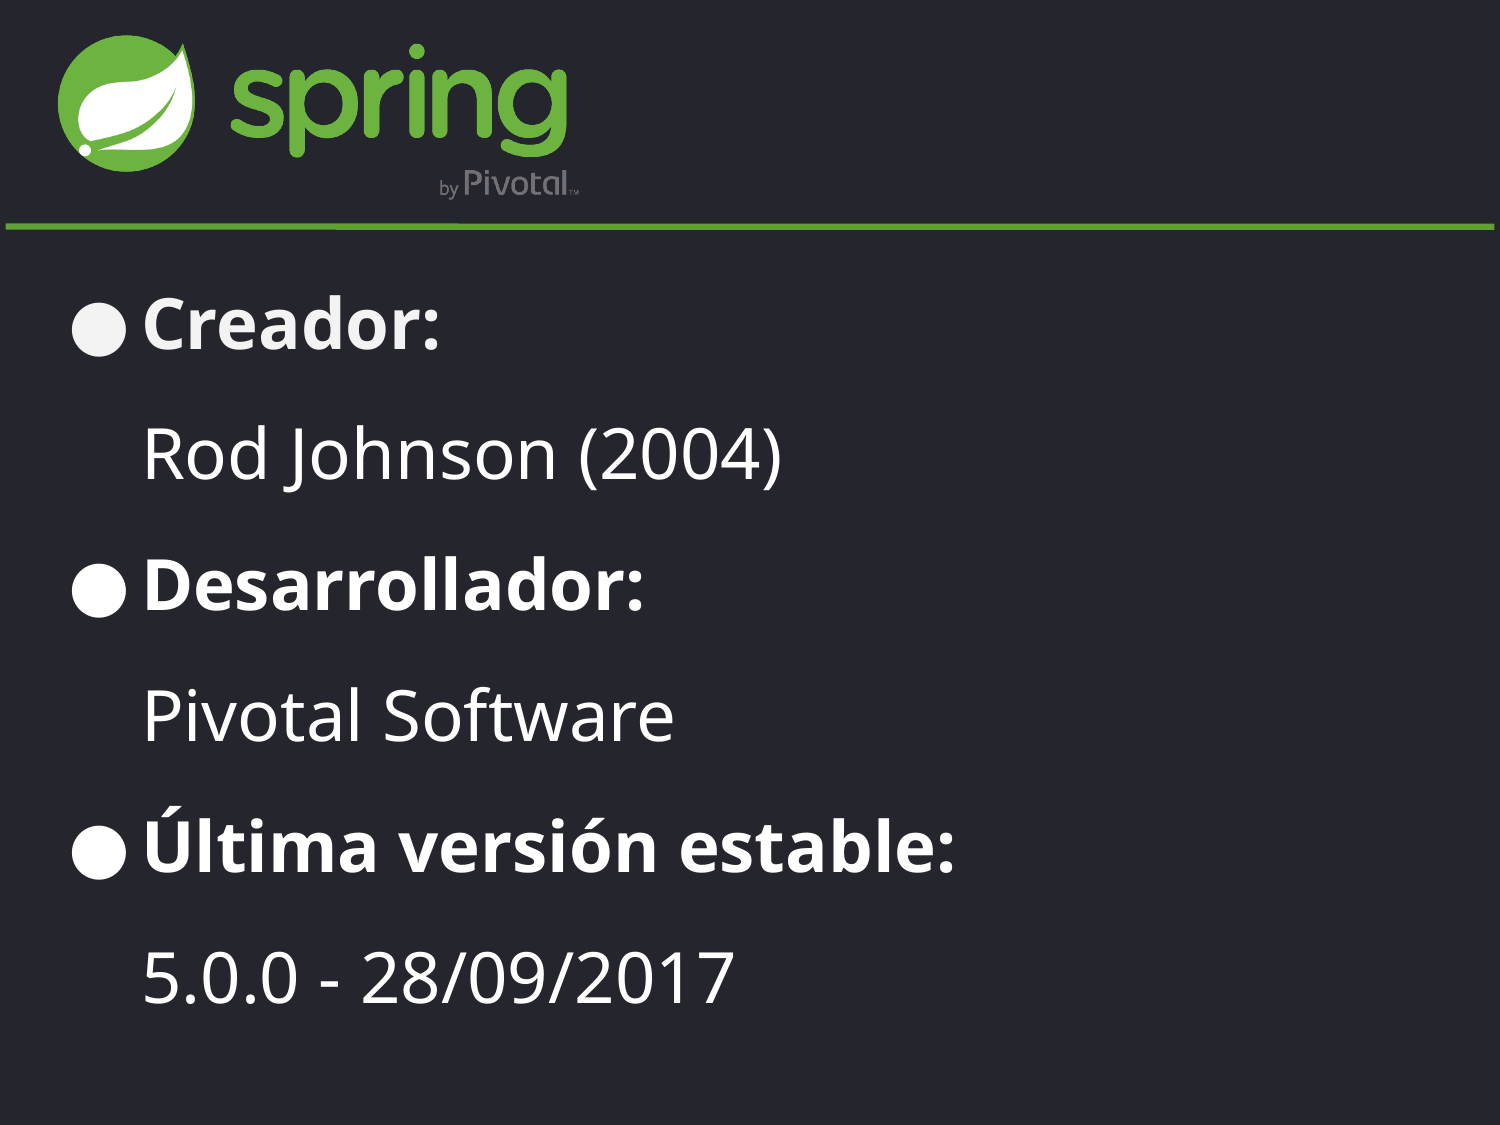

# Creador:
Rod Johnson (2004)
Desarrollador:
Pivotal Software
Última versión estable:
5.0.0 - 28/09/2017